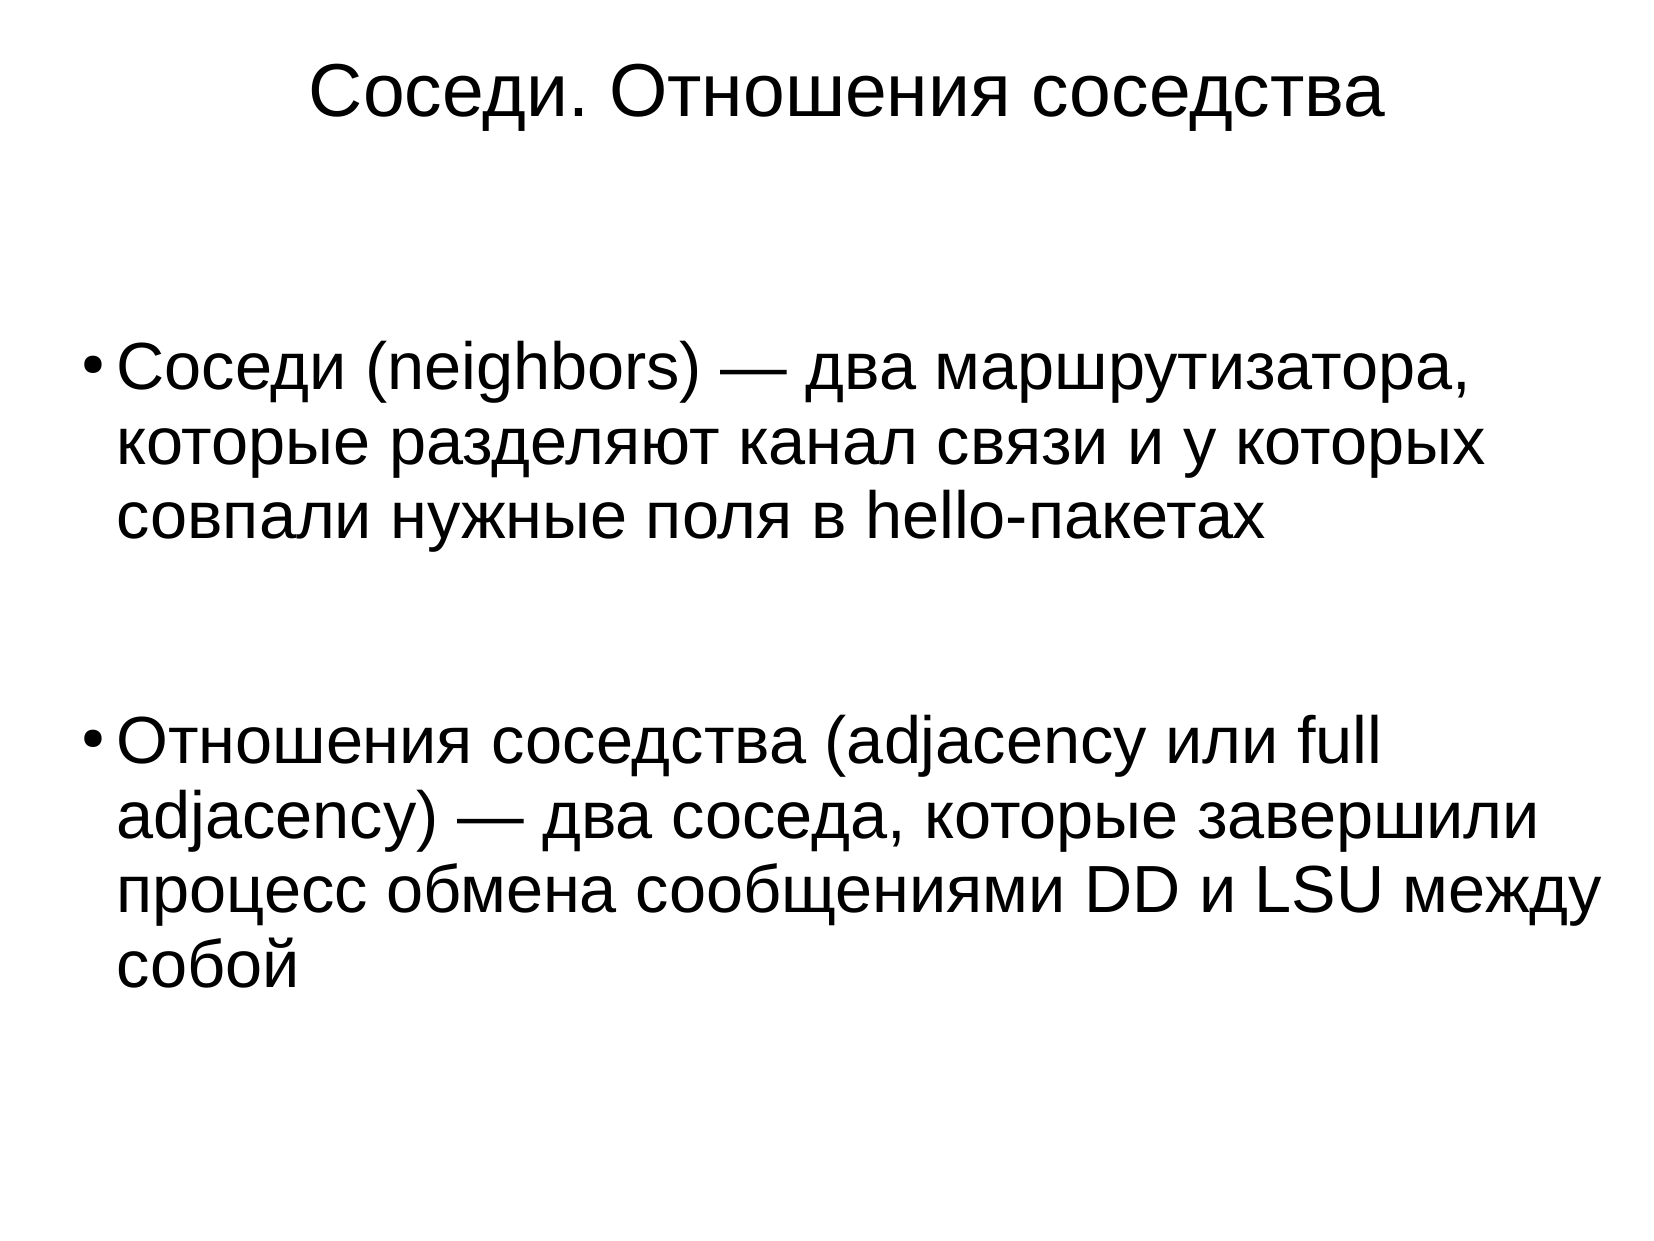

# Соседи. Отношения соседства
Соседи (neighbors) — два маршрутизатора, которые разделяют канал связи и у которых совпали нужные поля в hello-пакетах
Отношения соседства (adjacency или full adjacency) — два соседа, которые завершили процесс обмена сообщениями DD и LSU между собой